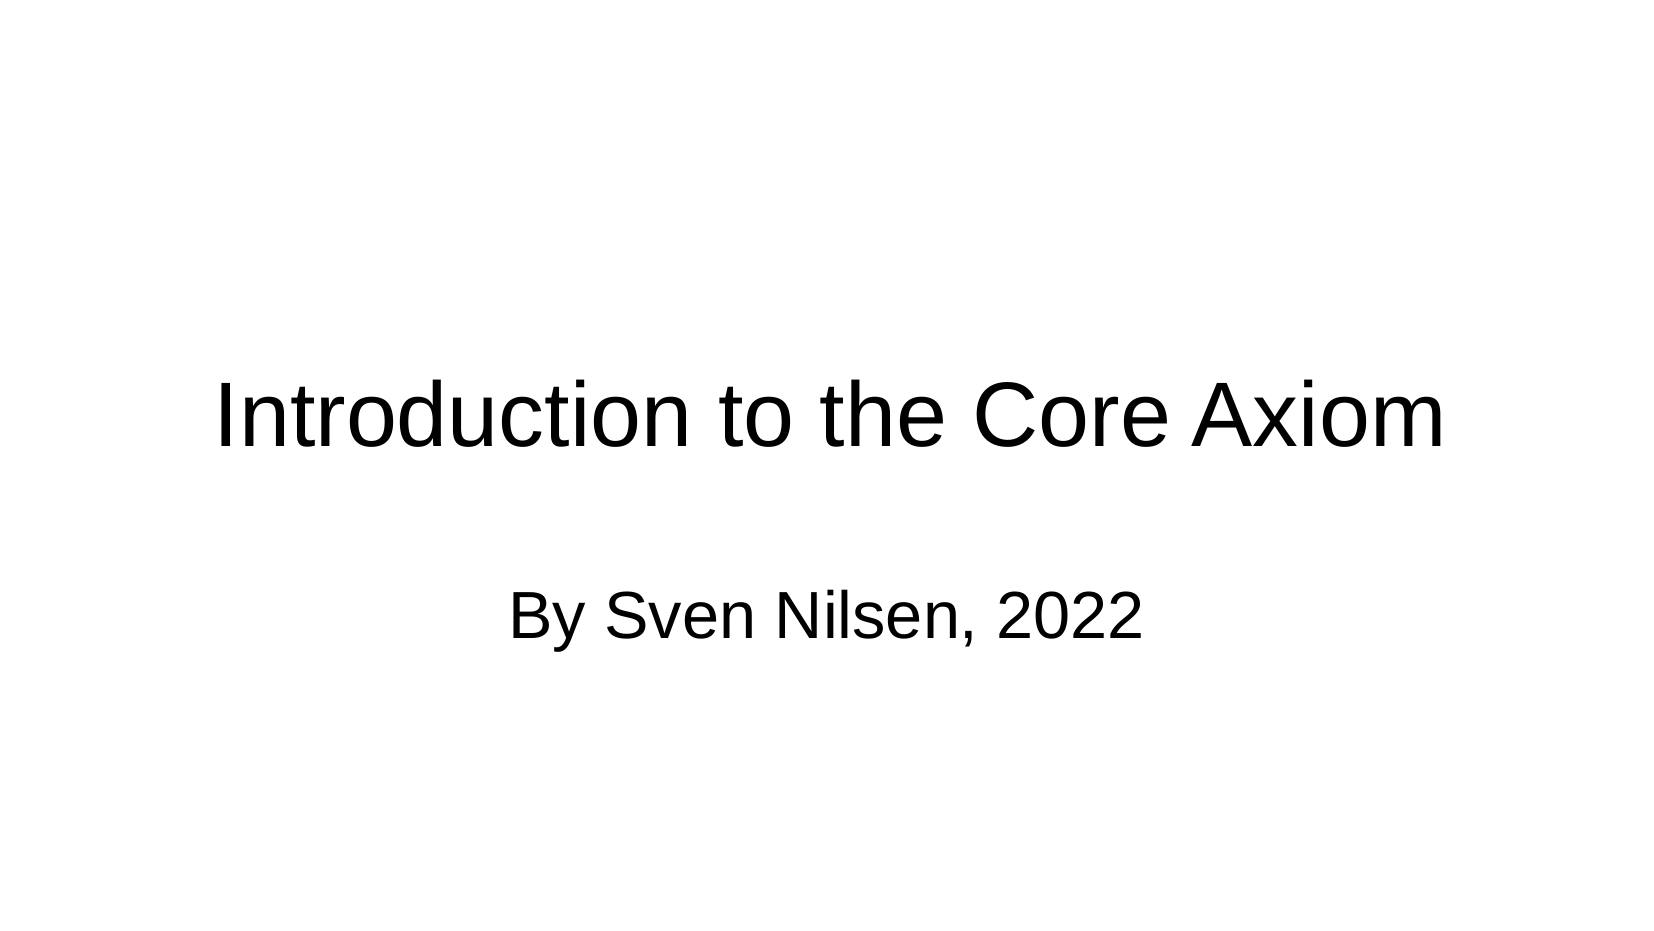

# Introduction to the Core Axiom
By Sven Nilsen, 2022